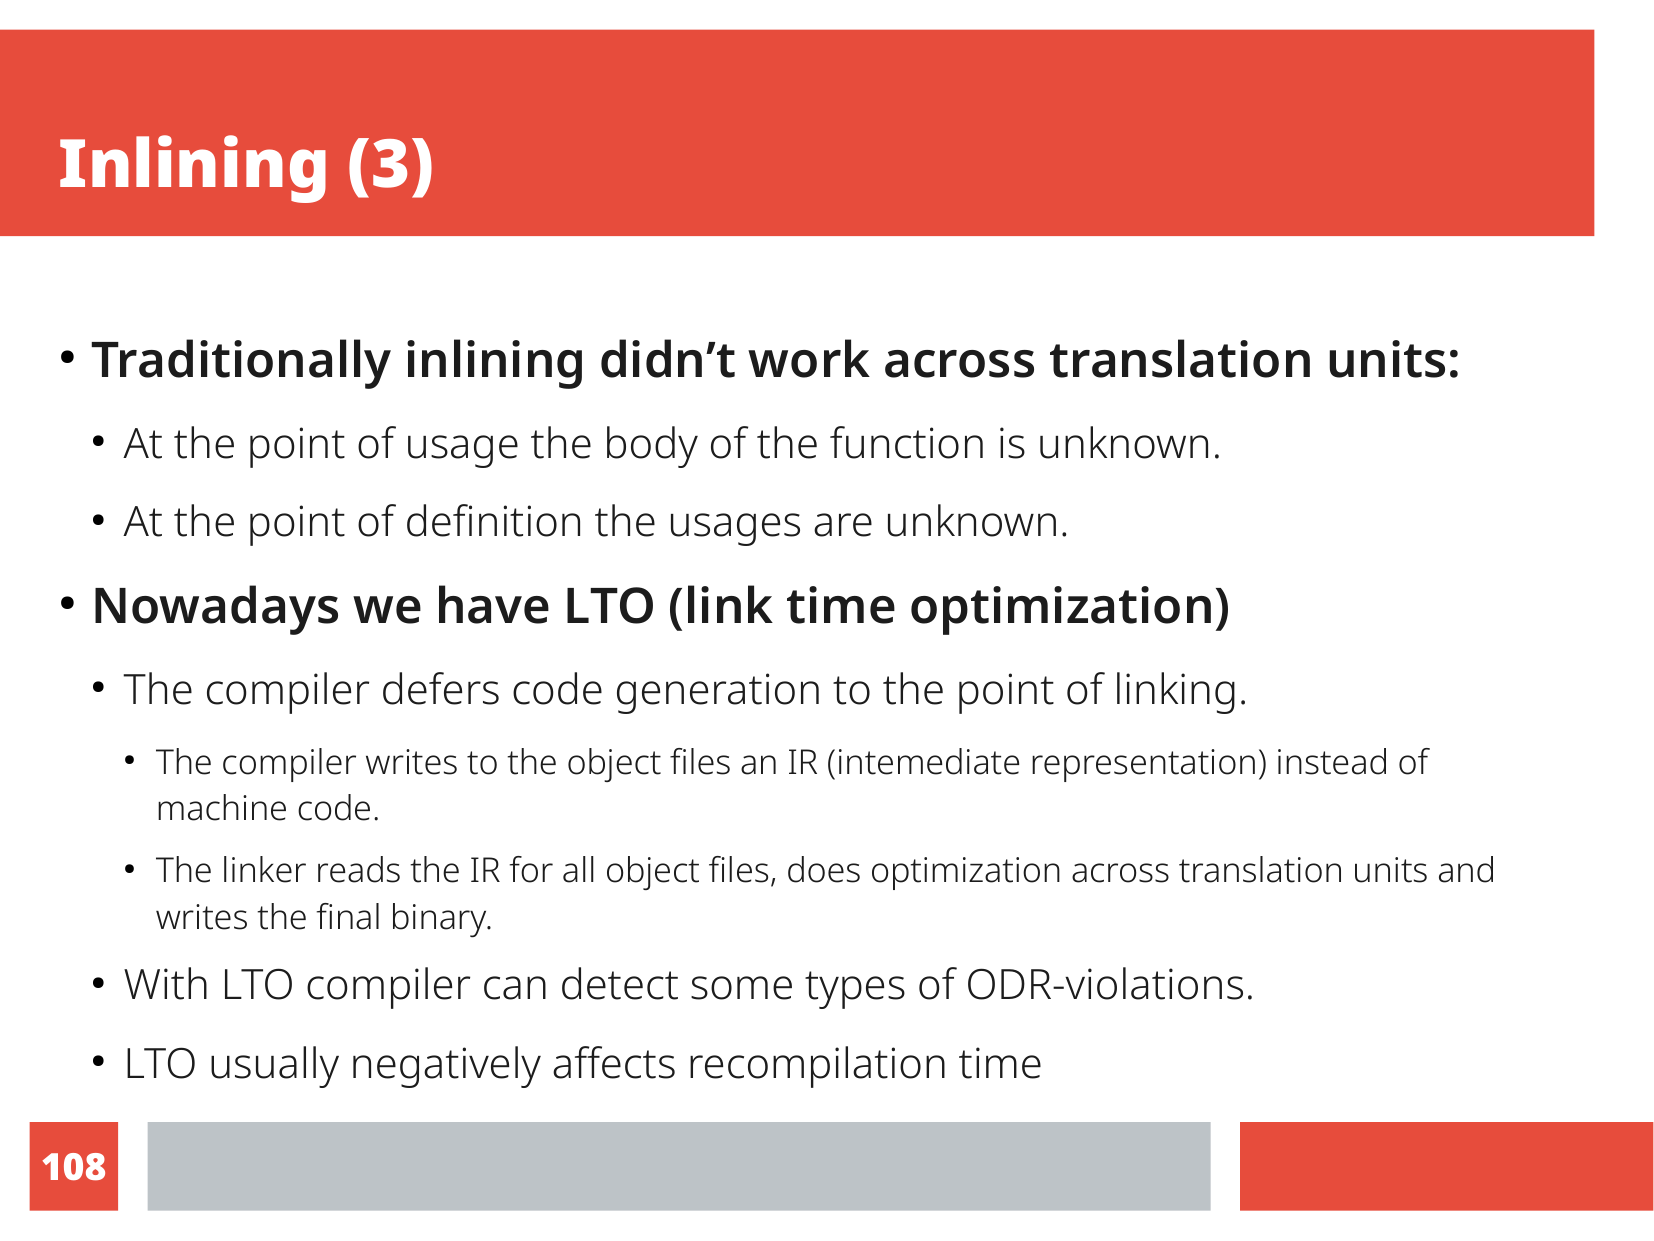

# Inlining (3)
Traditionally inlining didn’t work across translation units:
At the point of usage the body of the function is unknown.
At the point of definition the usages are unknown.
Nowadays we have LTO (link time optimization)
The compiler defers code generation to the point of linking.
The compiler writes to the object files an IR (intemediate representation) instead of machine code.
The linker reads the IR for all object files, does optimization across translation units and writes the final binary.
With LTO compiler can detect some types of ODR-violations.
LTO usually negatively affects recompilation time
108